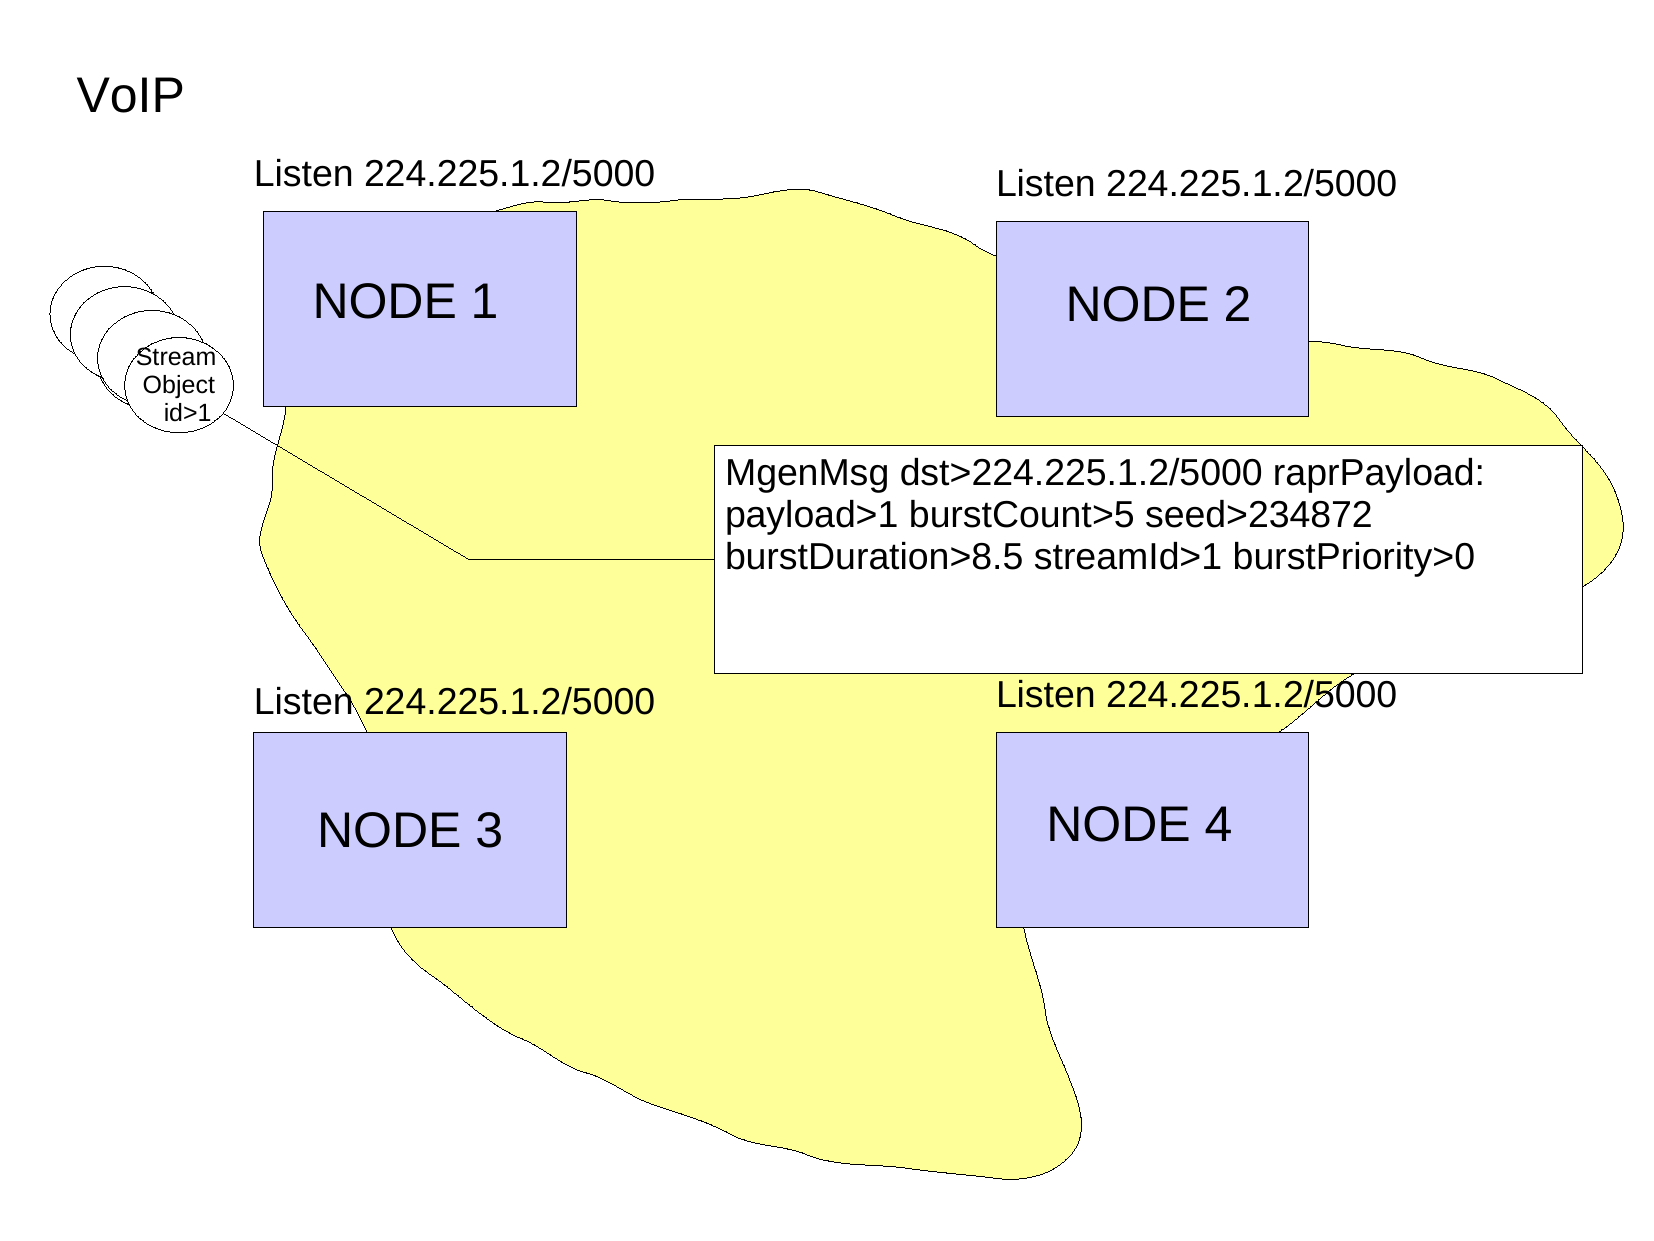

VoIP
Listen 224.225.1.2/5000
Listen 224.225.1.2/5000
NODE 1
NODE 2
Stream
 Object
 id>1
Stream
 Object
 id>1
MgenMsg dst>224.225.1.2/5000 raprPayload: payload>1 burstCount>5 seed>234872 burstDuration>8.5 streamId>1 burstPriority>0
Listen 224.225.1.2/5000
Listen 224.225.1.2/5000
NODE 4
NODE 3